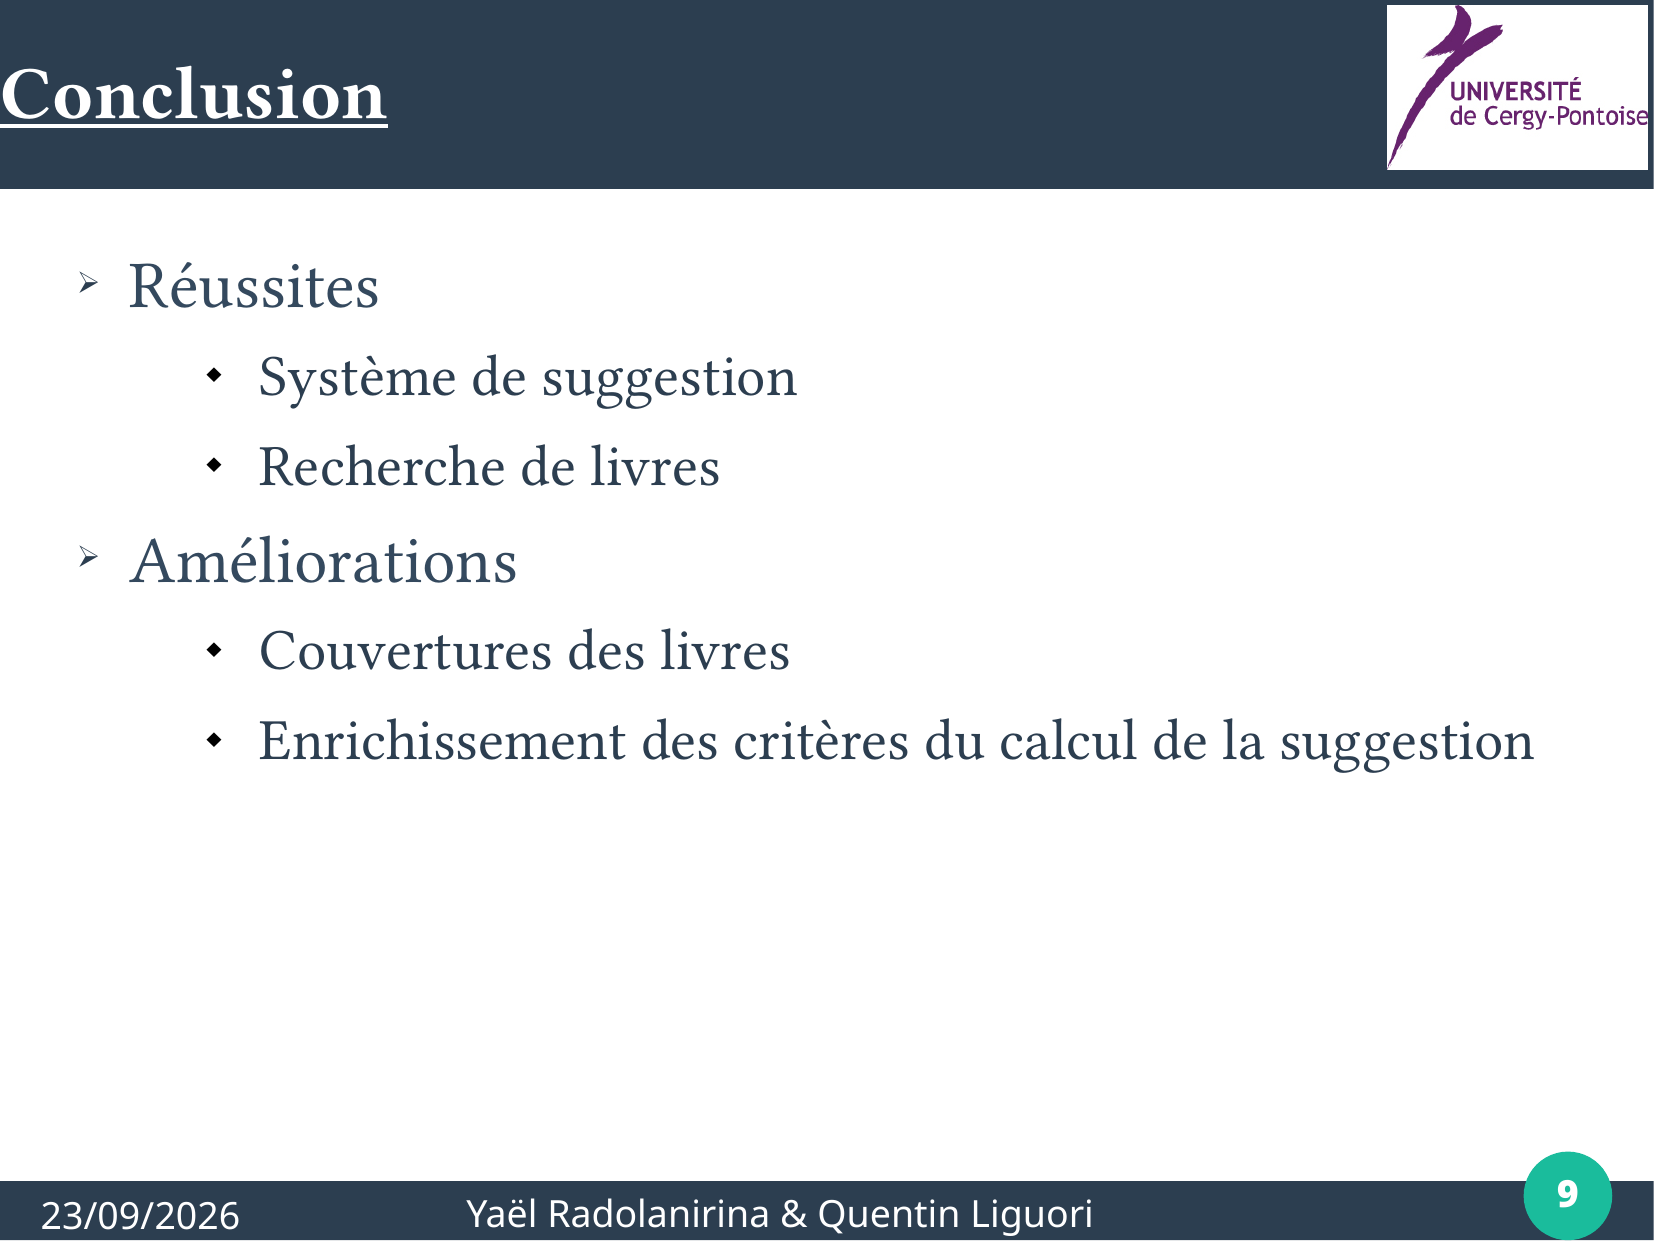

# Conclusion
Réussites
Système de suggestion
Recherche de livres
Améliorations
Couvertures des livres
Enrichissement des critères du calcul de la suggestion
9